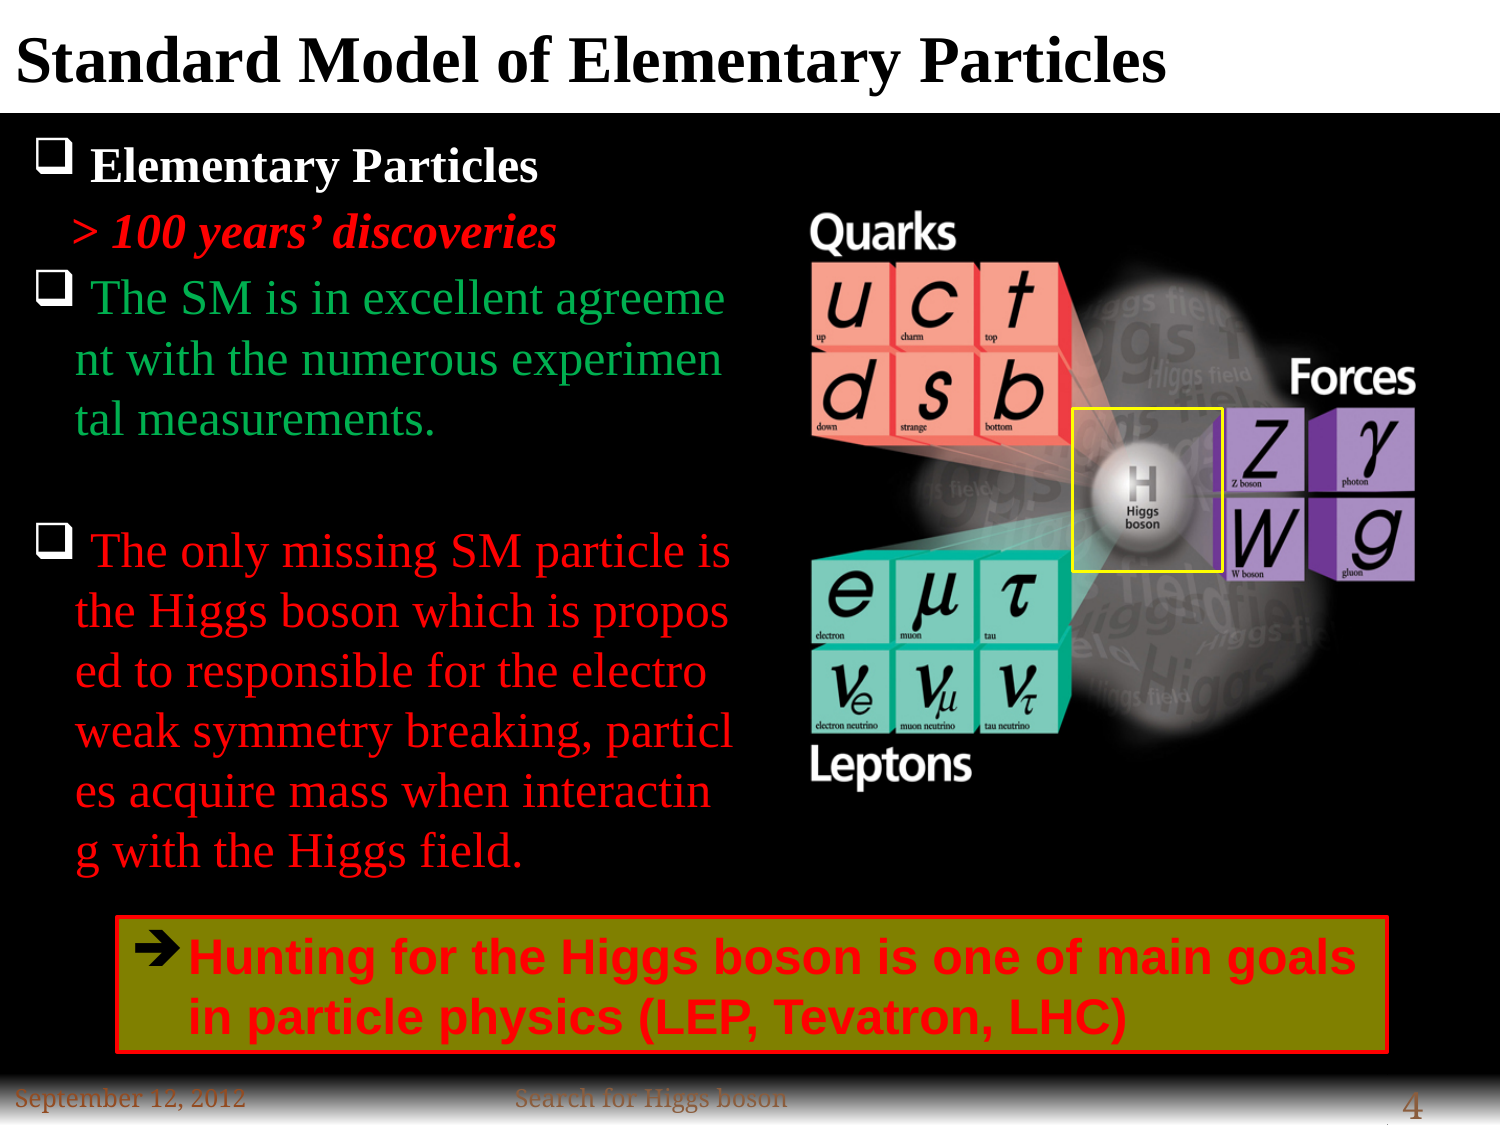

# Standard Model of Elementary Particles
 Elementary Particles
 > 100 years’ discoveries
 The SM is in excellent agreement with the numerous experimental measurements.
 The only missing SM particle is the Higgs boson which is proposed to responsible for the electroweak symmetry breaking, particles acquire mass when interacting with the Higgs field.
Hunting for the Higgs boson is one of main goals
 in particle physics (LEP, Tevatron, LHC)
September 12, 2012
Search for Higgs boson